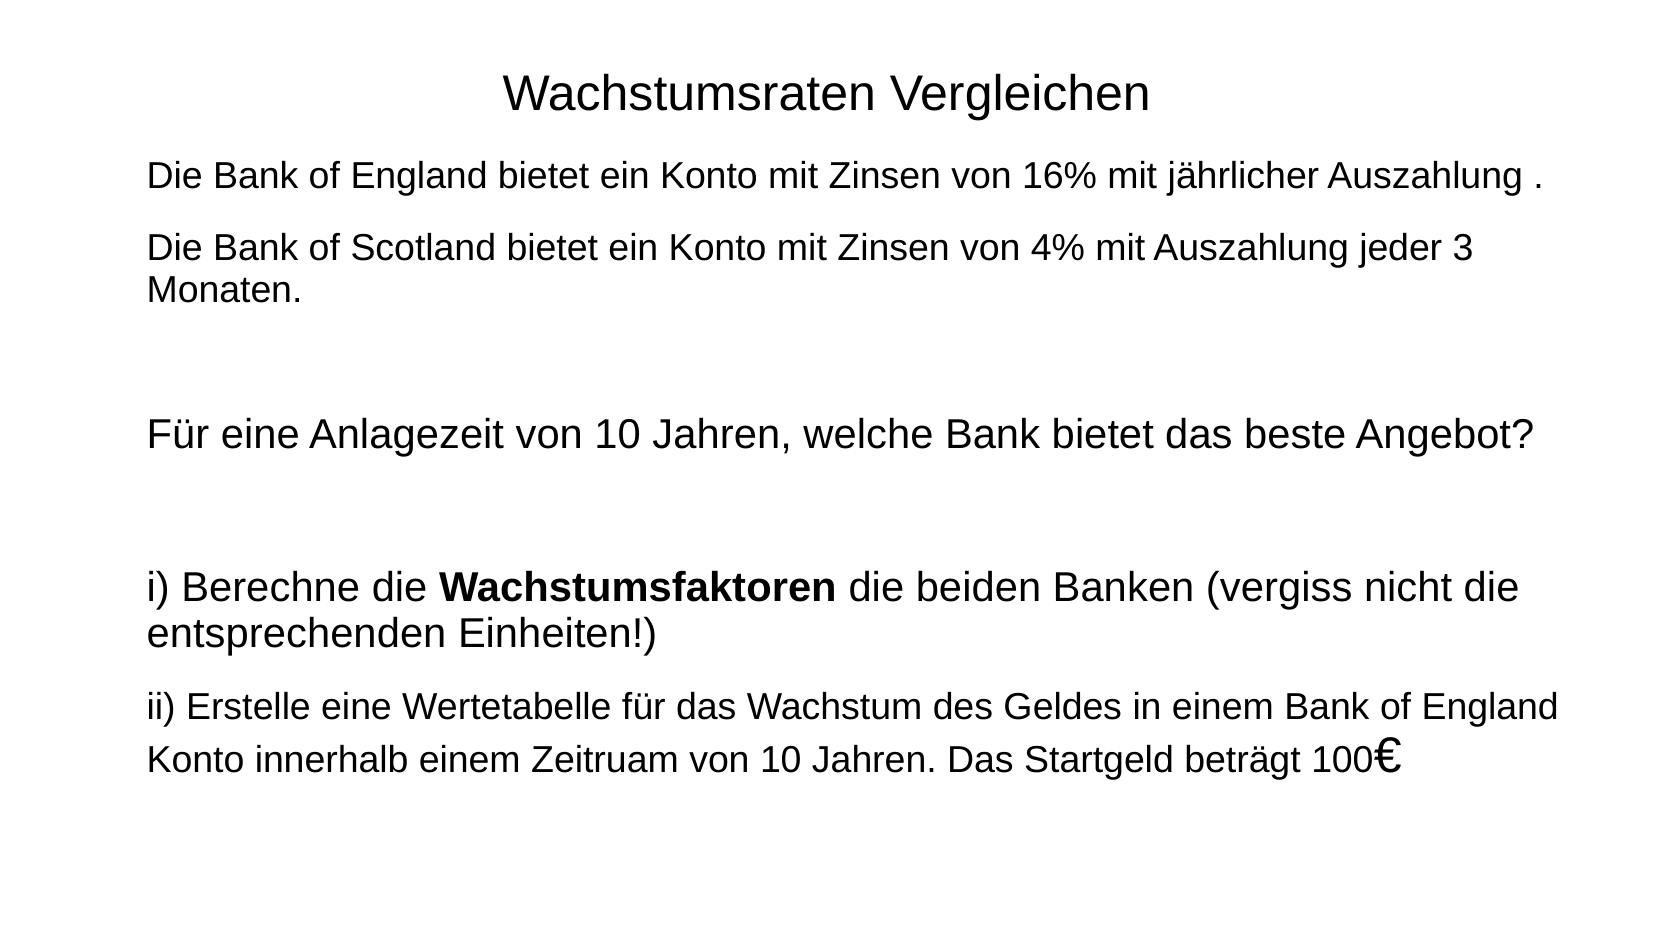

# Wachstumsraten Vergleichen
Die Bank of England bietet ein Konto mit Zinsen von 16% mit jährlicher Auszahlung .
Die Bank of Scotland bietet ein Konto mit Zinsen von 4% mit Auszahlung jeder 3 Monaten.
Für eine Anlagezeit von 10 Jahren, welche Bank bietet das beste Angebot?
i) Berechne die Wachstumsfaktoren die beiden Banken (vergiss nicht die entsprechenden Einheiten!)
ii) Erstelle eine Wertetabelle für das Wachstum des Geldes in einem Bank of England Konto innerhalb einem Zeitruam von 10 Jahren. Das Startgeld beträgt 100€